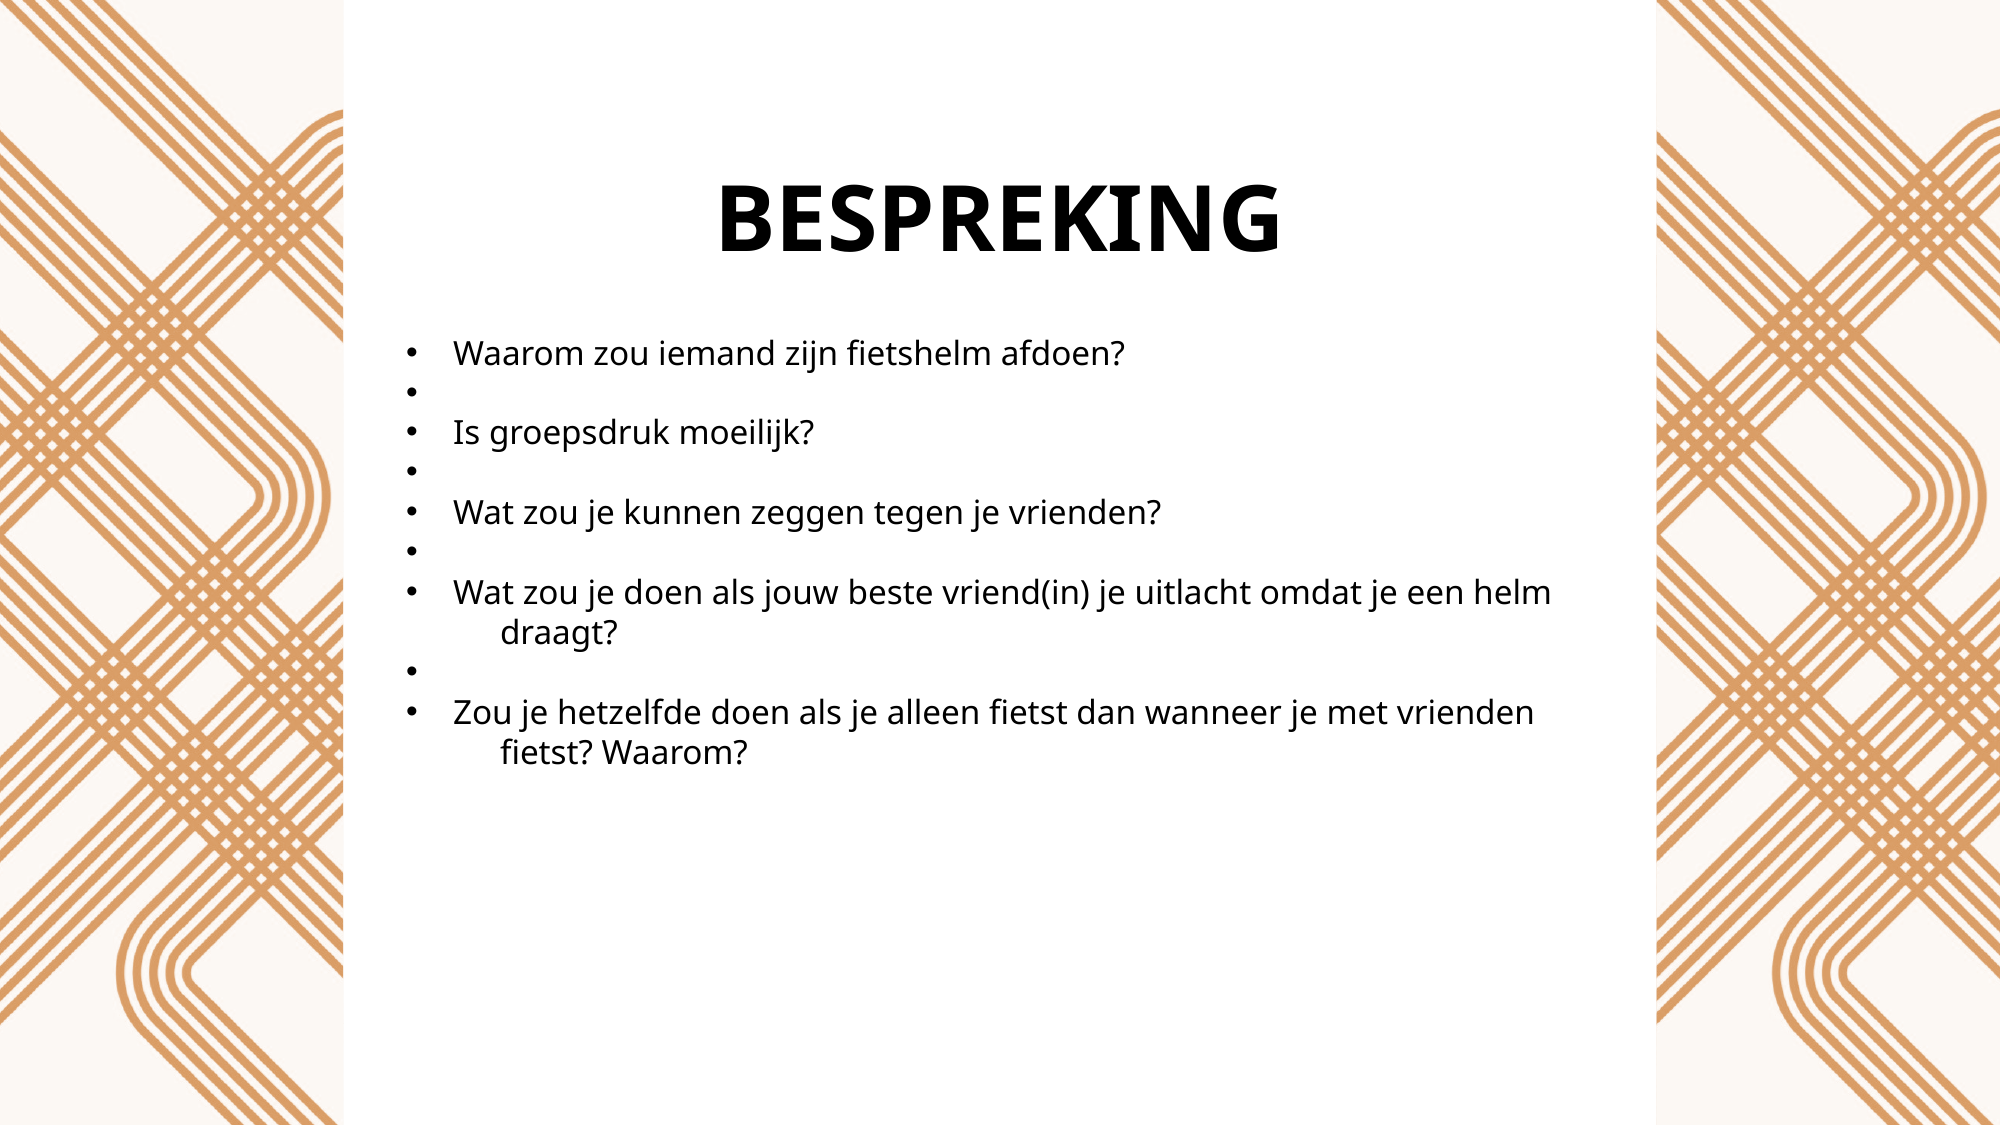

# BESPREKING
Waarom zou iemand zijn fietshelm afdoen?
Is groepsdruk moeilijk?
Wat zou je kunnen zeggen tegen je vrienden?
Wat zou je doen als jouw beste vriend(in) je uitlacht omdat je een helm draagt?
Zou je hetzelfde doen als je alleen fietst dan wanneer je met vrienden fietst? Waarom?